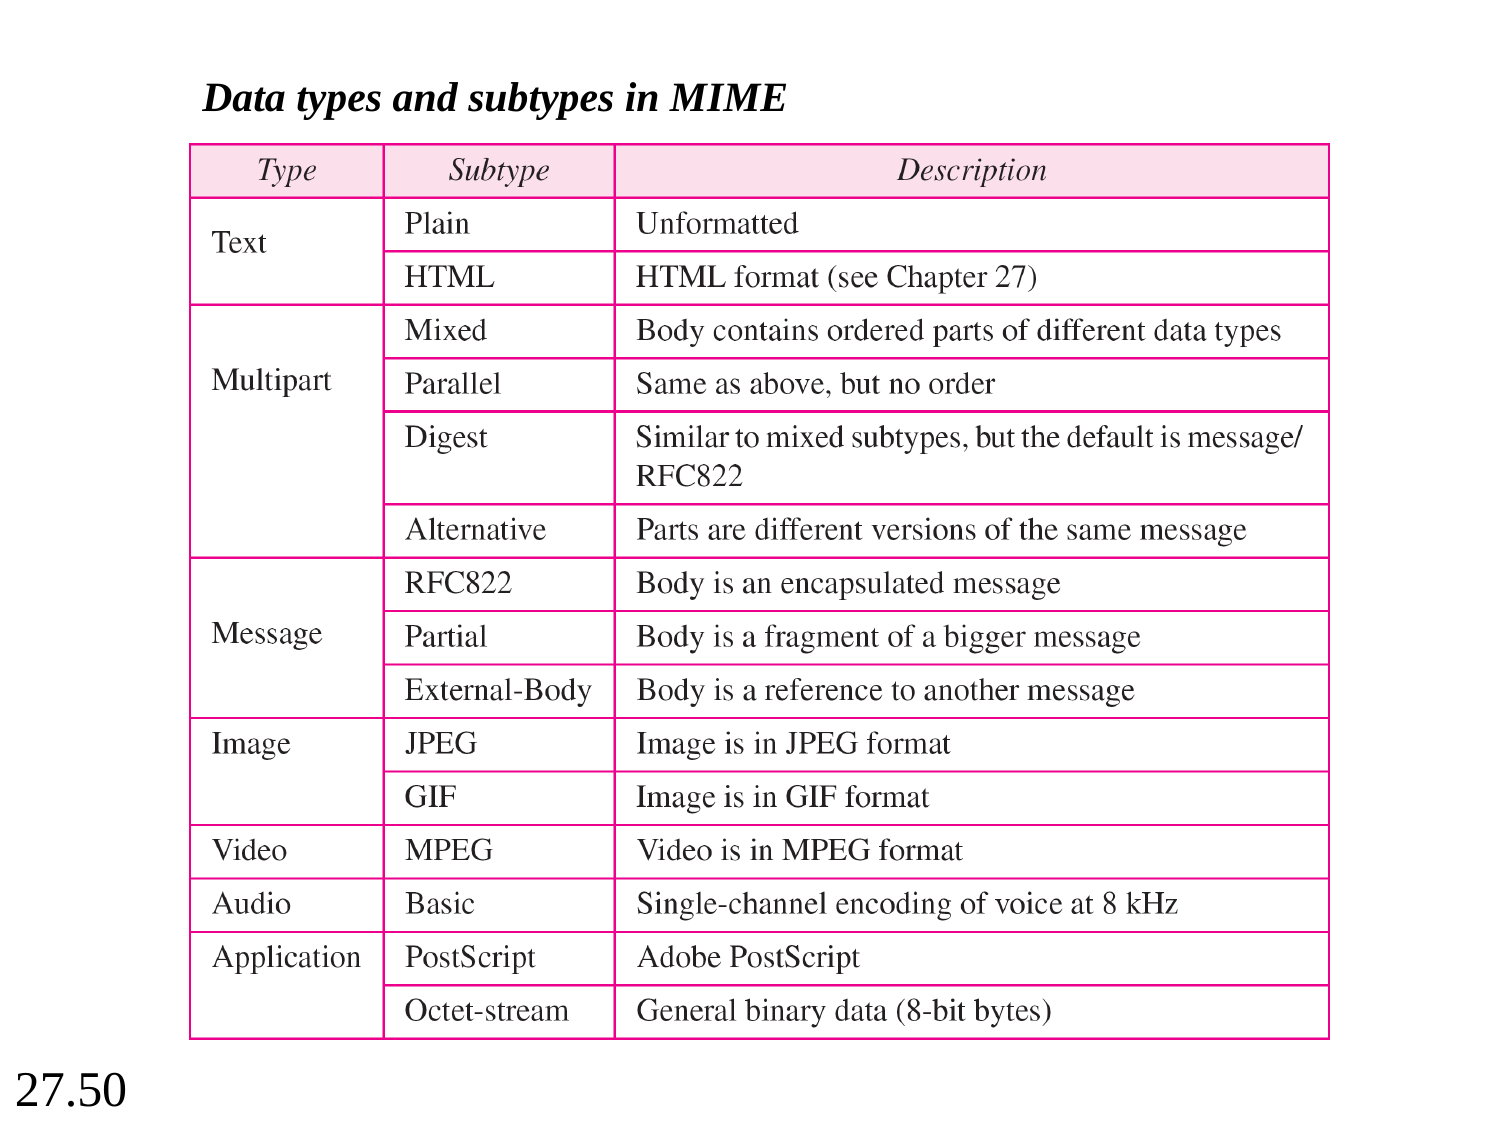

Data types and subtypes in MIME
50